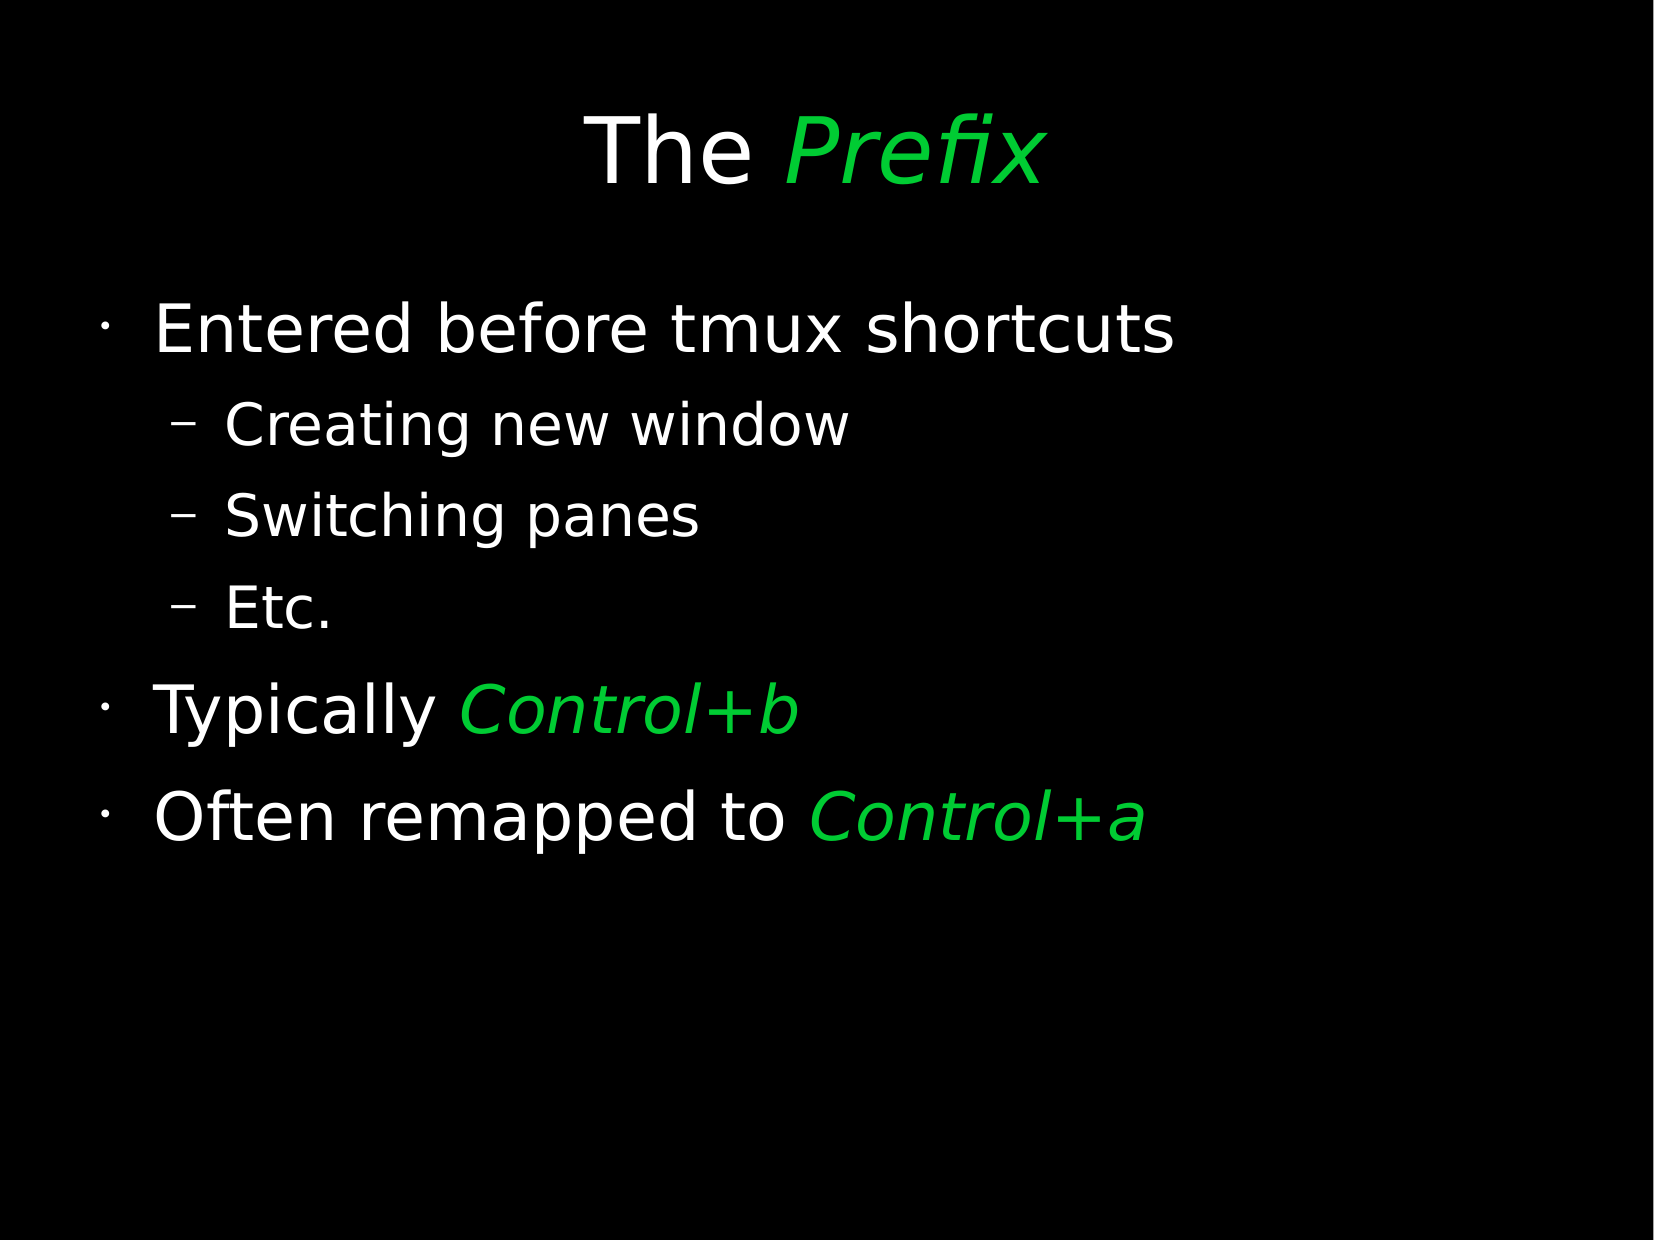

# The Prefix
Entered before tmux shortcuts
Creating new window
Switching panes
Etc.
Typically Control+b
Often remapped to Control+a